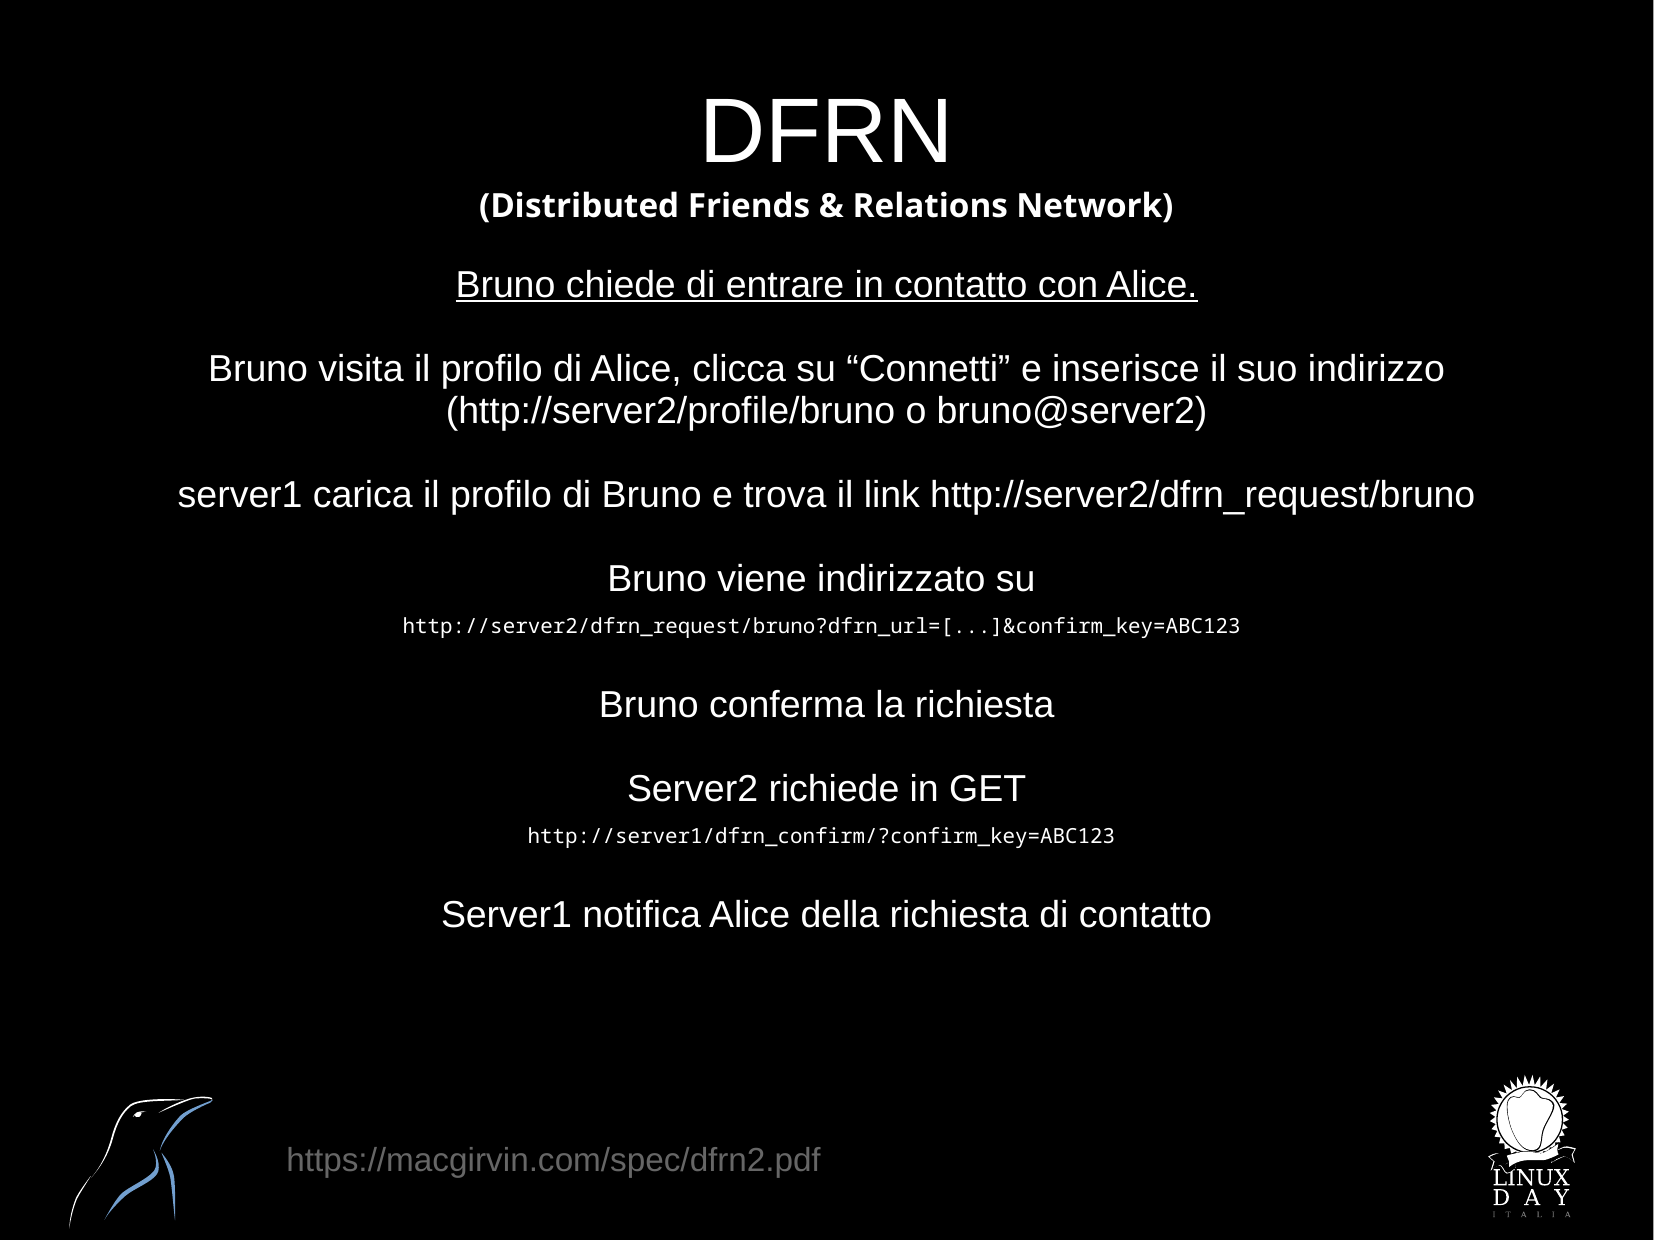

# DFRN (Distributed Friends & Relations Network)
Bruno chiede di entrare in contatto con Alice.
Bruno visita il profilo di Alice, clicca su “Connetti” e inserisce il suo indirizzo
(http://server2/profile/bruno o bruno@server2)
server1 carica il profilo di Bruno e trova il link http://server2/dfrn_request/bruno
Bruno viene indirizzato su
http://server2/dfrn_request/bruno?dfrn_url=[...]&confirm_key=ABC123
Bruno conferma la richiesta
Server2 richiede in GET
http://server1/dfrn_confirm/?confirm_key=ABC123
Server1 notifica Alice della richiesta di contatto
https://macgirvin.com/spec/dfrn2.pdf